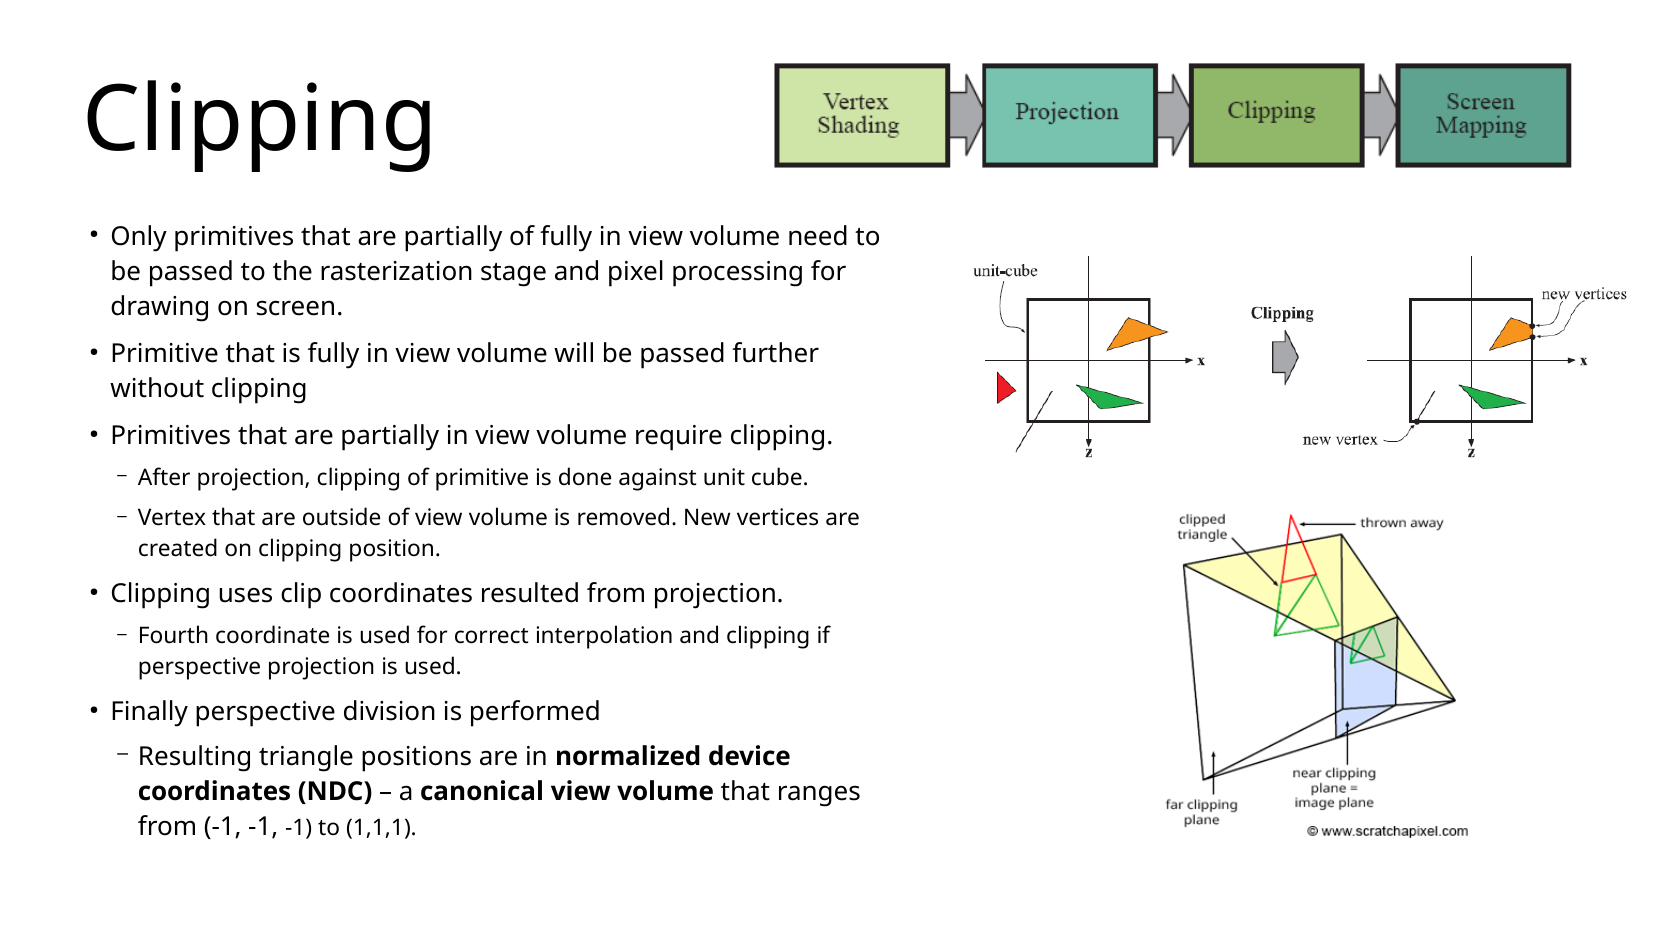

# Clipping
Only primitives that are partially of fully in view volume need to be passed to the rasterization stage and pixel processing for drawing on screen.
Primitive that is fully in view volume will be passed further without clipping
Primitives that are partially in view volume require clipping.
After projection, clipping of primitive is done against unit cube.
Vertex that are outside of view volume is removed. New vertices are created on clipping position.
Clipping uses clip coordinates resulted from projection.
Fourth coordinate is used for correct interpolation and clipping if perspective projection is used.
Finally perspective division is performed
Resulting triangle positions are in normalized device coordinates (NDC) – a canonical view volume that ranges from (-1, -1, -1) to (1,1,1).